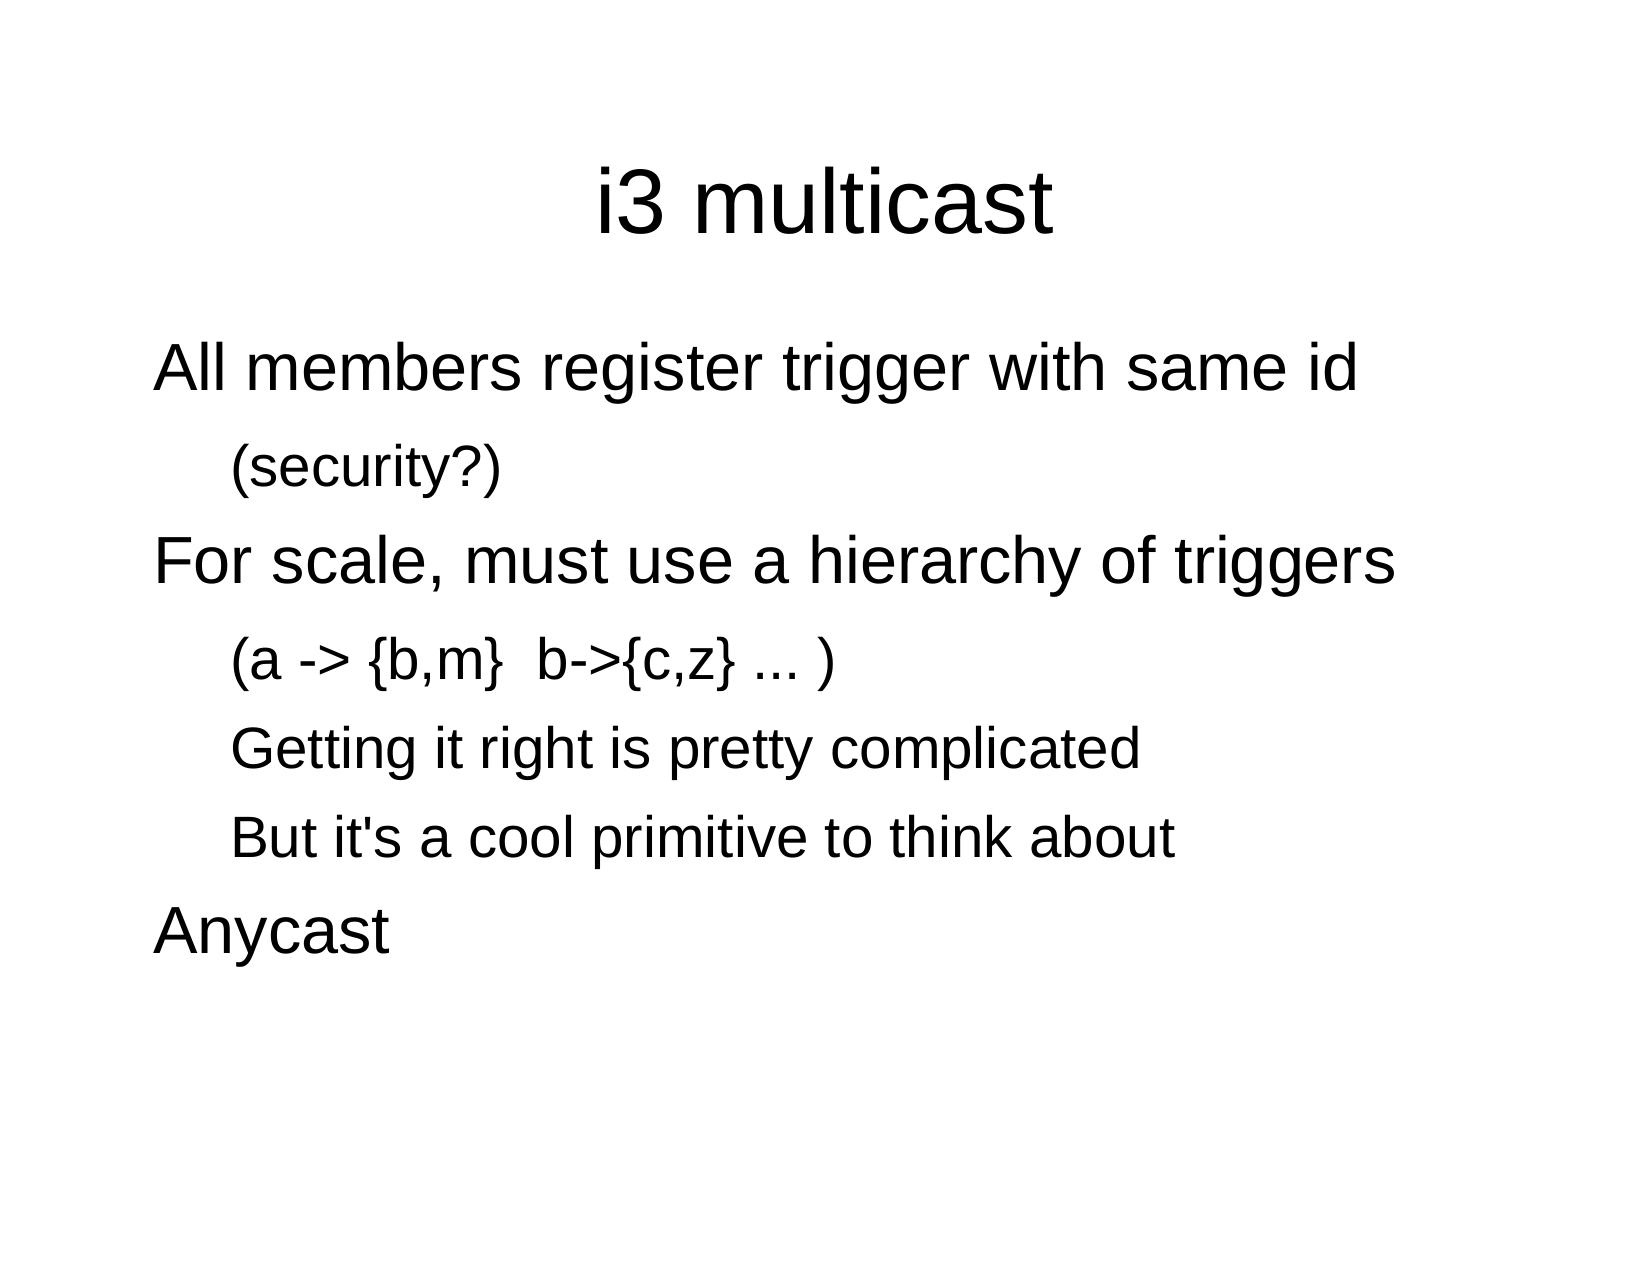

# i3 multicast
All members register trigger with same id
(security?)
For scale, must use a hierarchy of triggers
(a -> {b,m} b->{c,z} ... )
Getting it right is pretty complicated
But it's a cool primitive to think about
Anycast